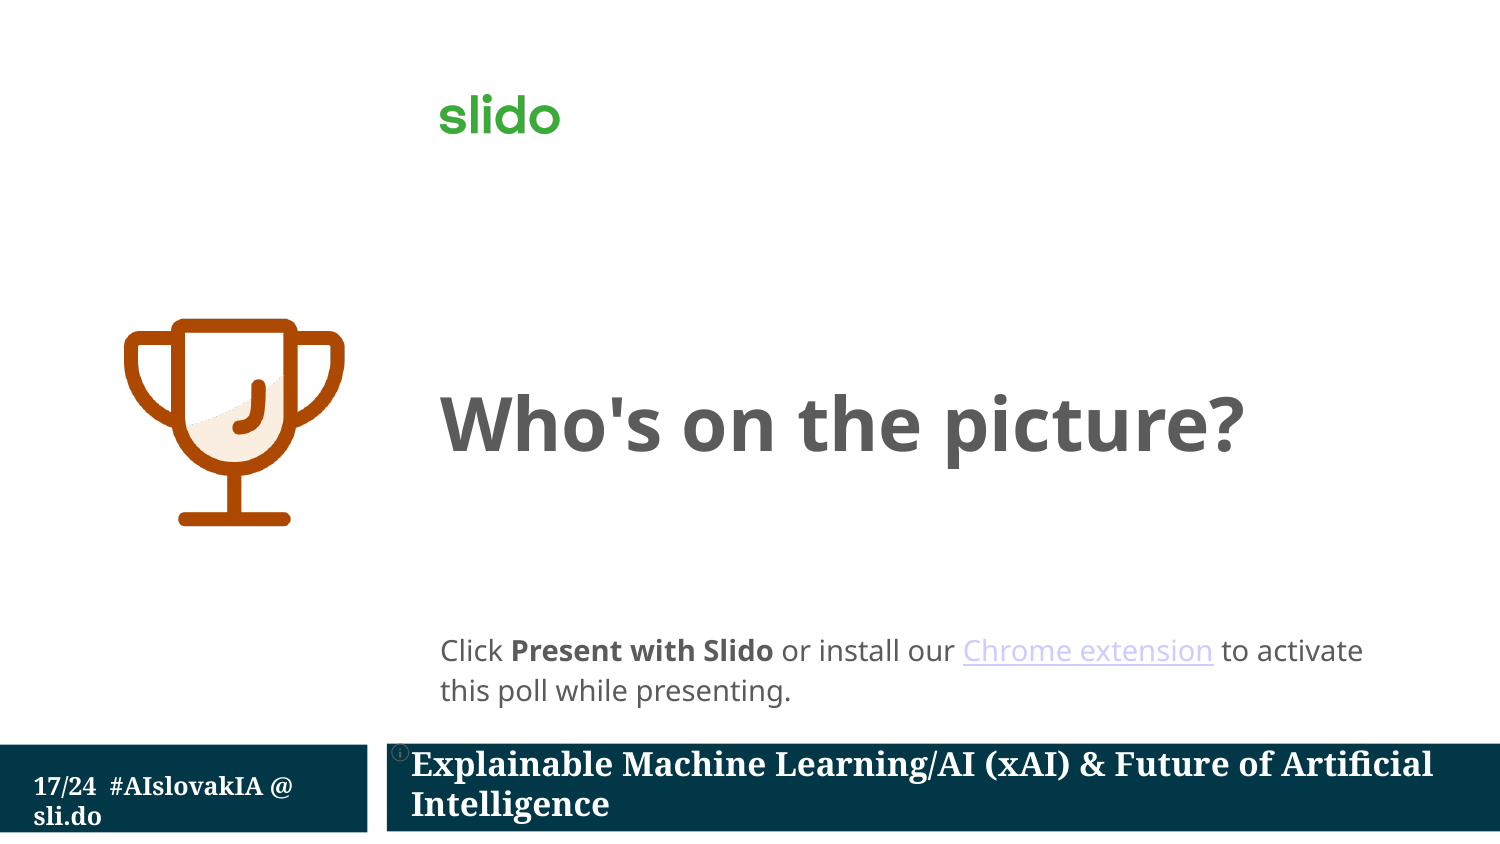

Who's on the picture?
Click Present with Slido or install our Chrome extension to activate this poll while presenting.
ⓘ
Explainable Machine Learning/AI (xAI) & Future of Artificial Intelligence
17/24 #AIslovakIA @ sli.do